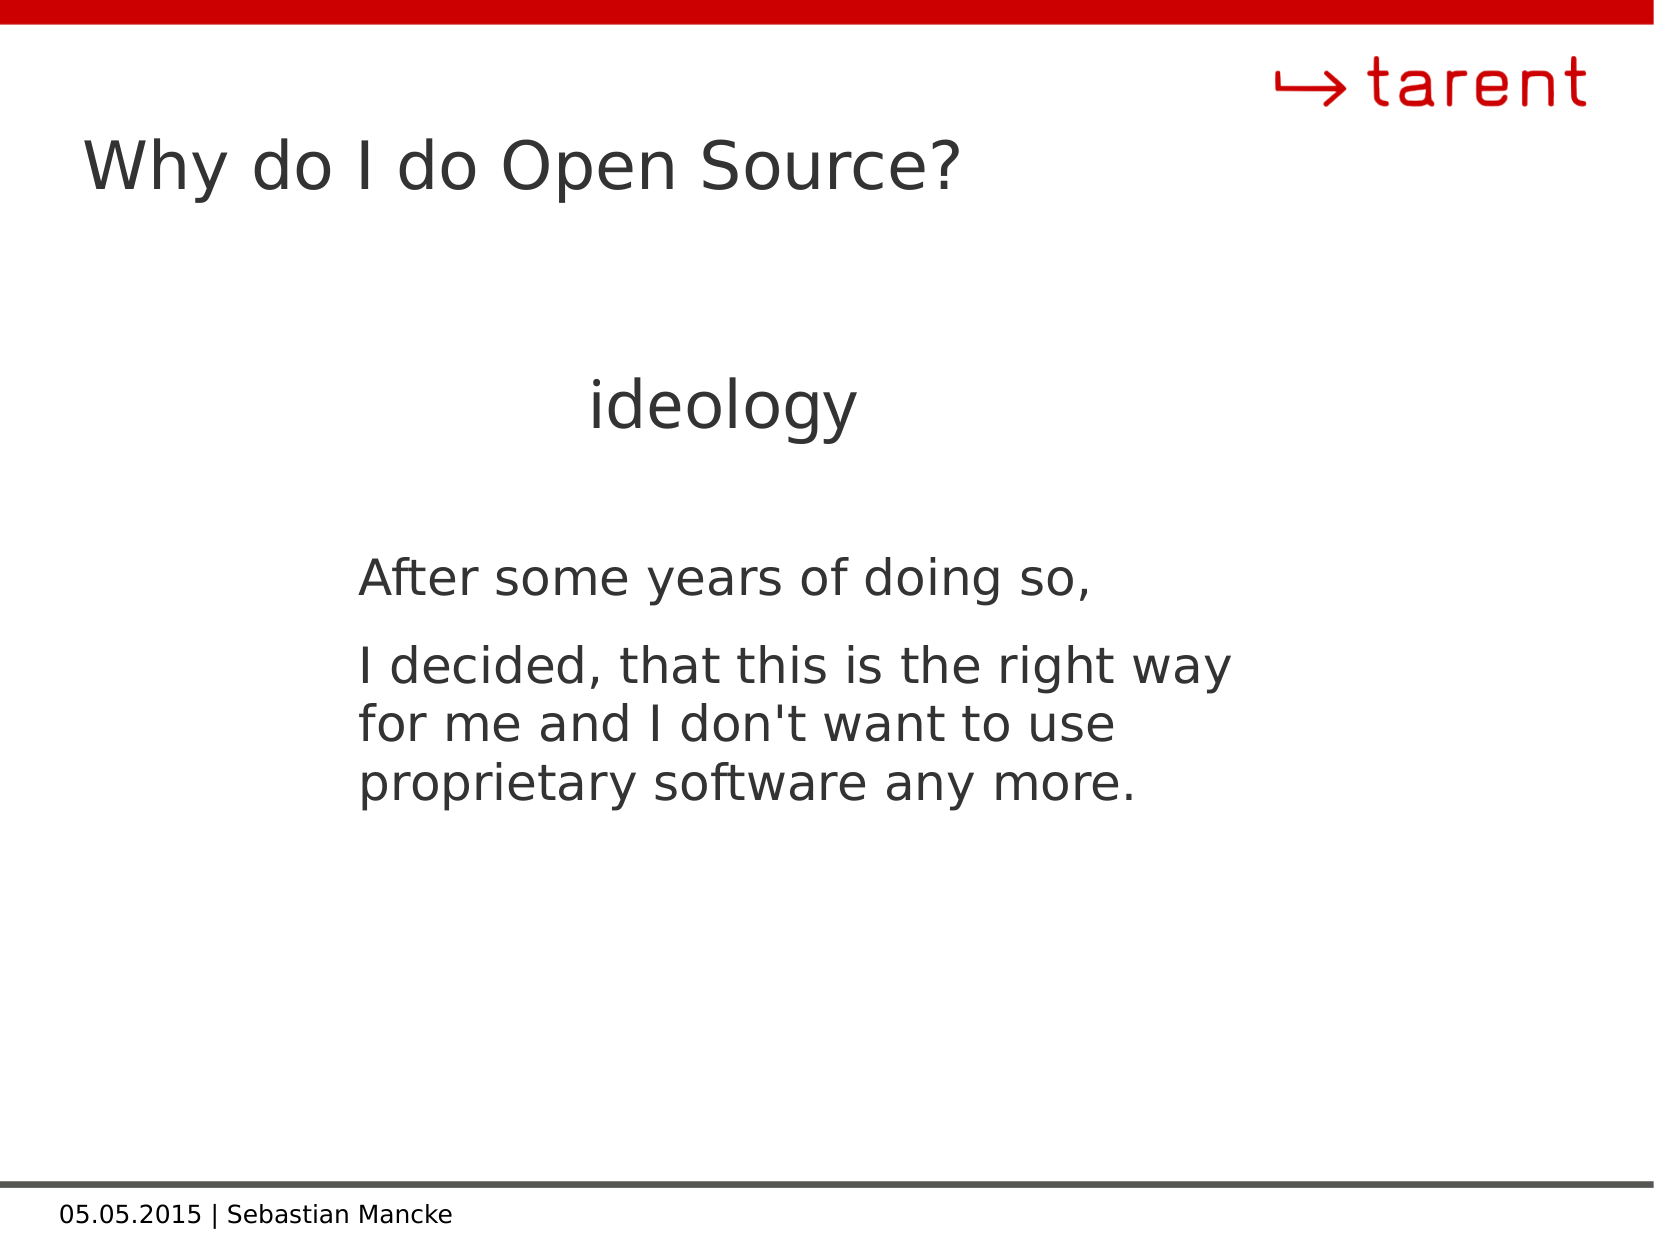

# Why do I do Open Source?
ideology
After some years of doing so,
I decided, that this is the right way for me and I don't want to use proprietary software any more.